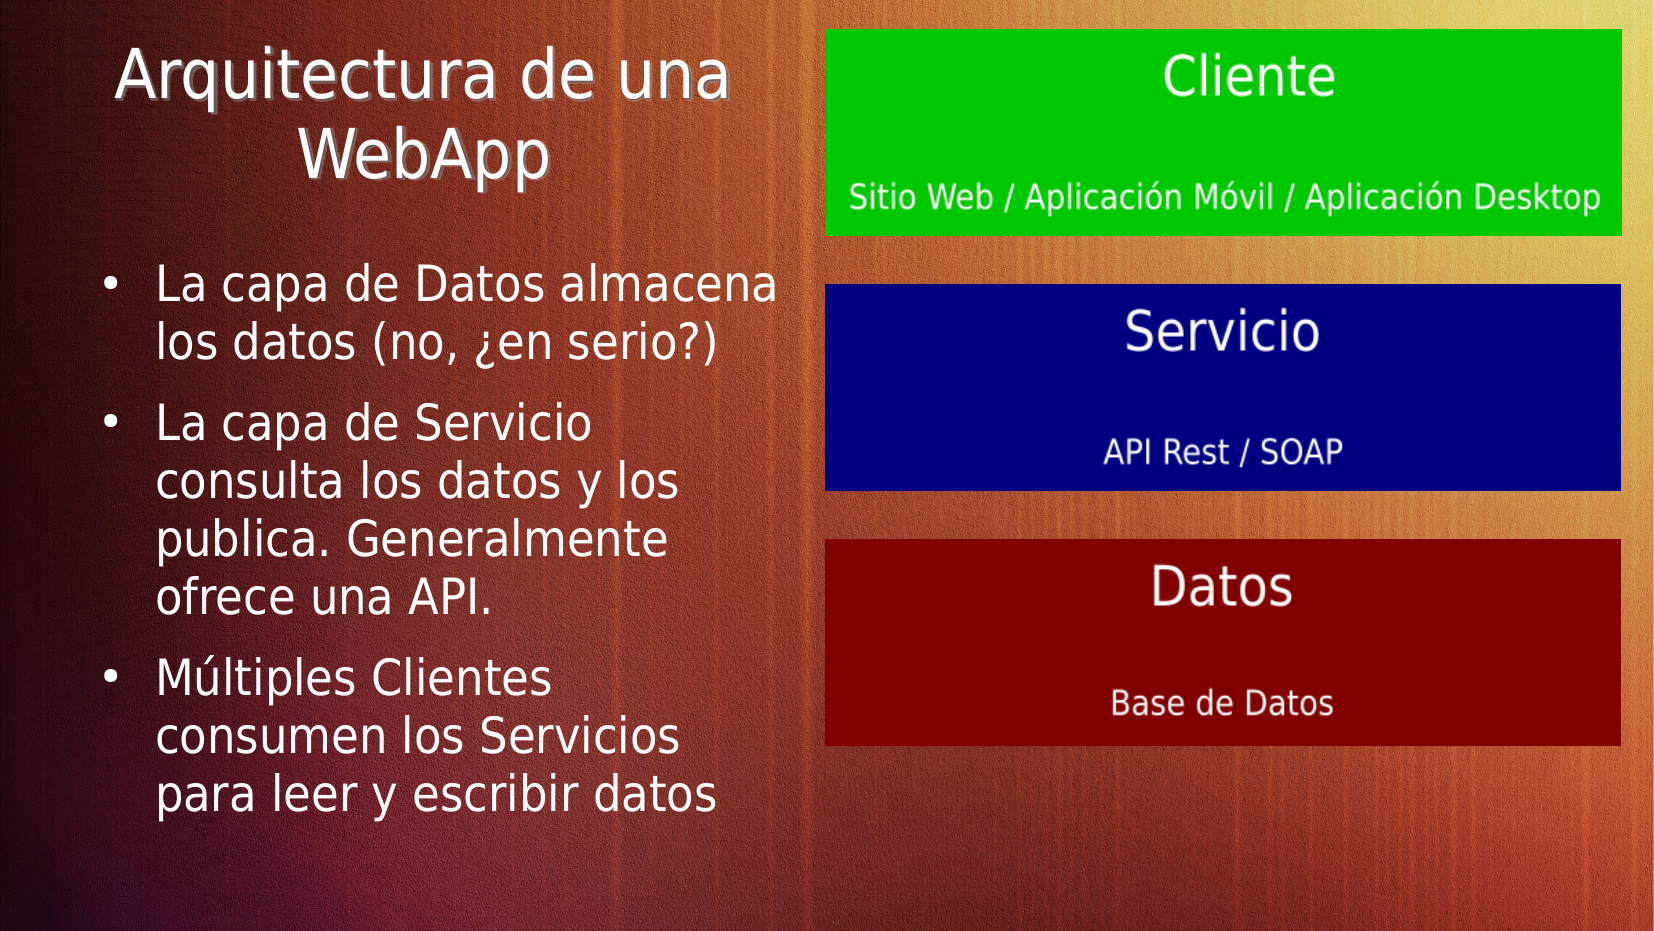

# Arquitectura de una WebApp
La capa de Datos almacena los datos (no, ¿en serio?)
La capa de Servicio consulta los datos y los publica. Generalmente ofrece una API.
Múltiples Clientes consumen los Servicios para leer y escribir datos